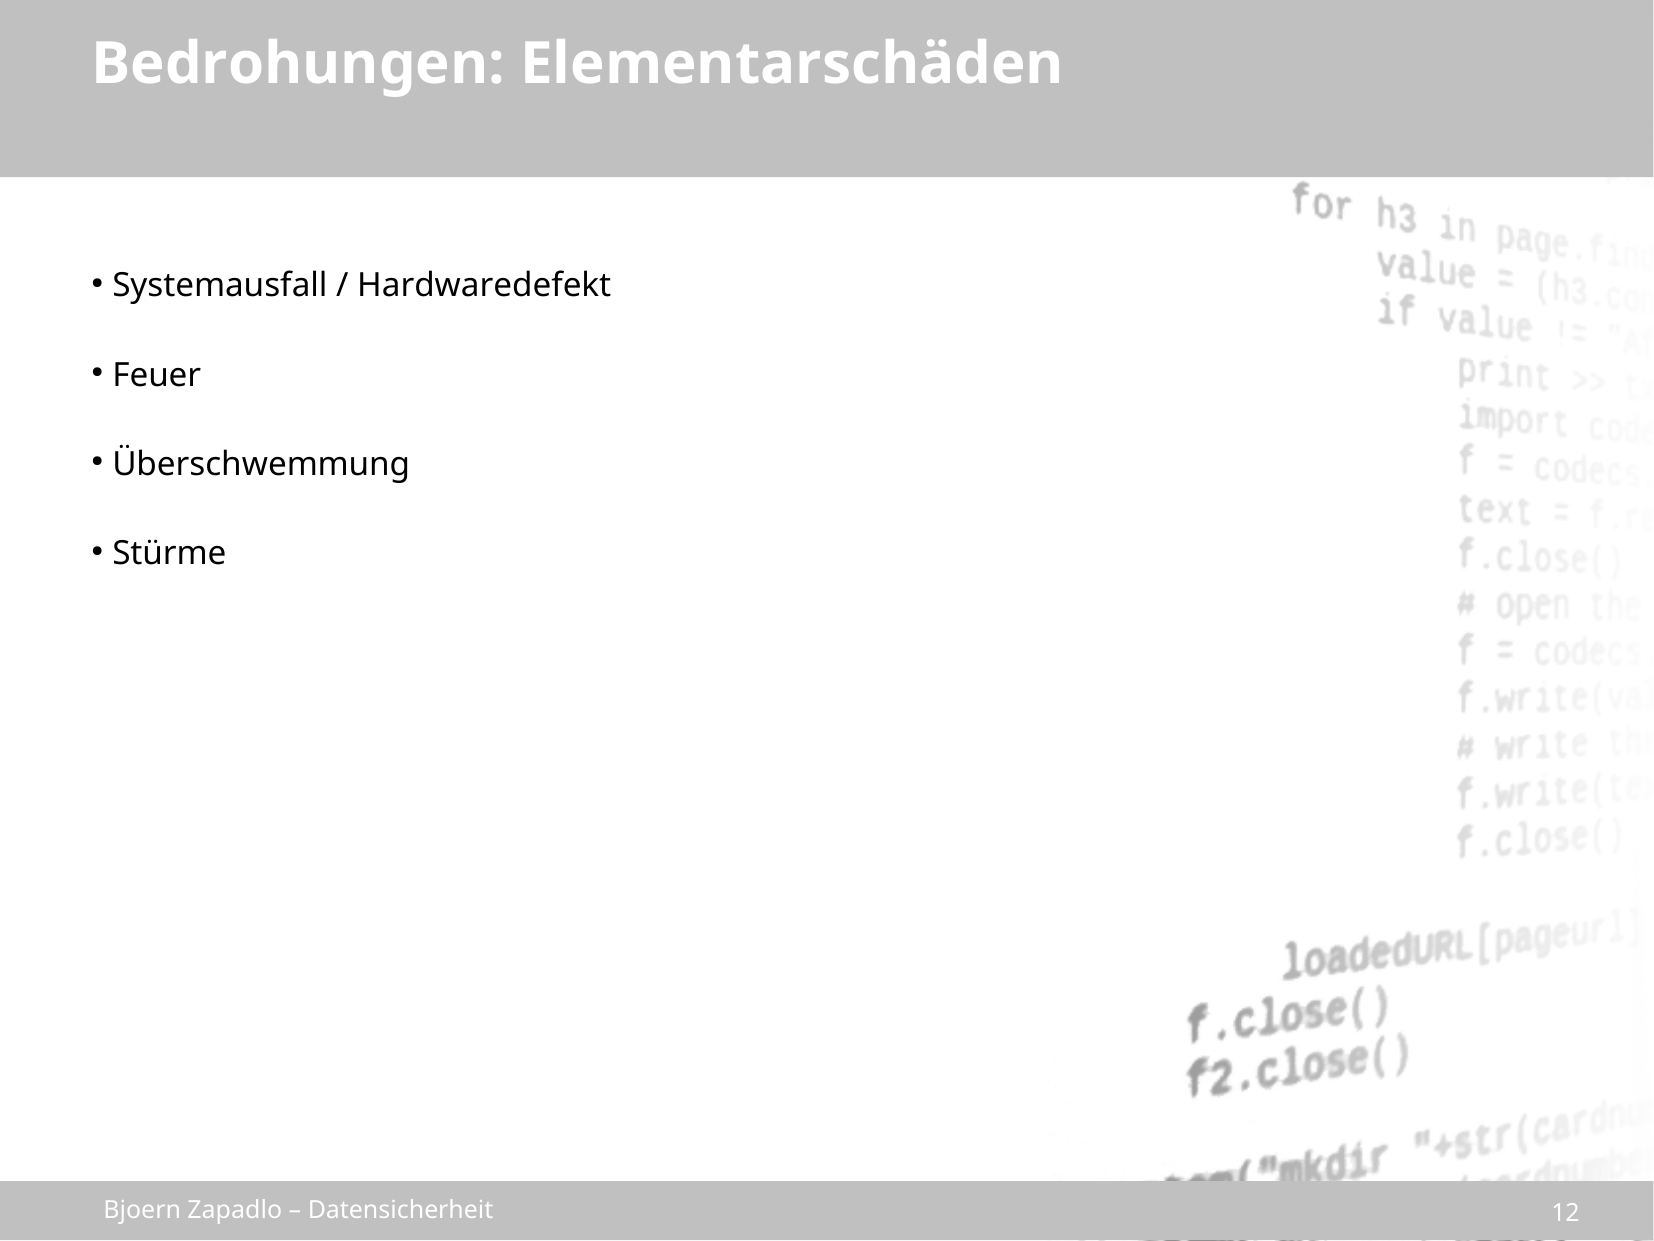

Bedrohungen: Elementarschäden
 Systemausfall / Hardwaredefekt
 Feuer
 Überschwemmung
 Stürme